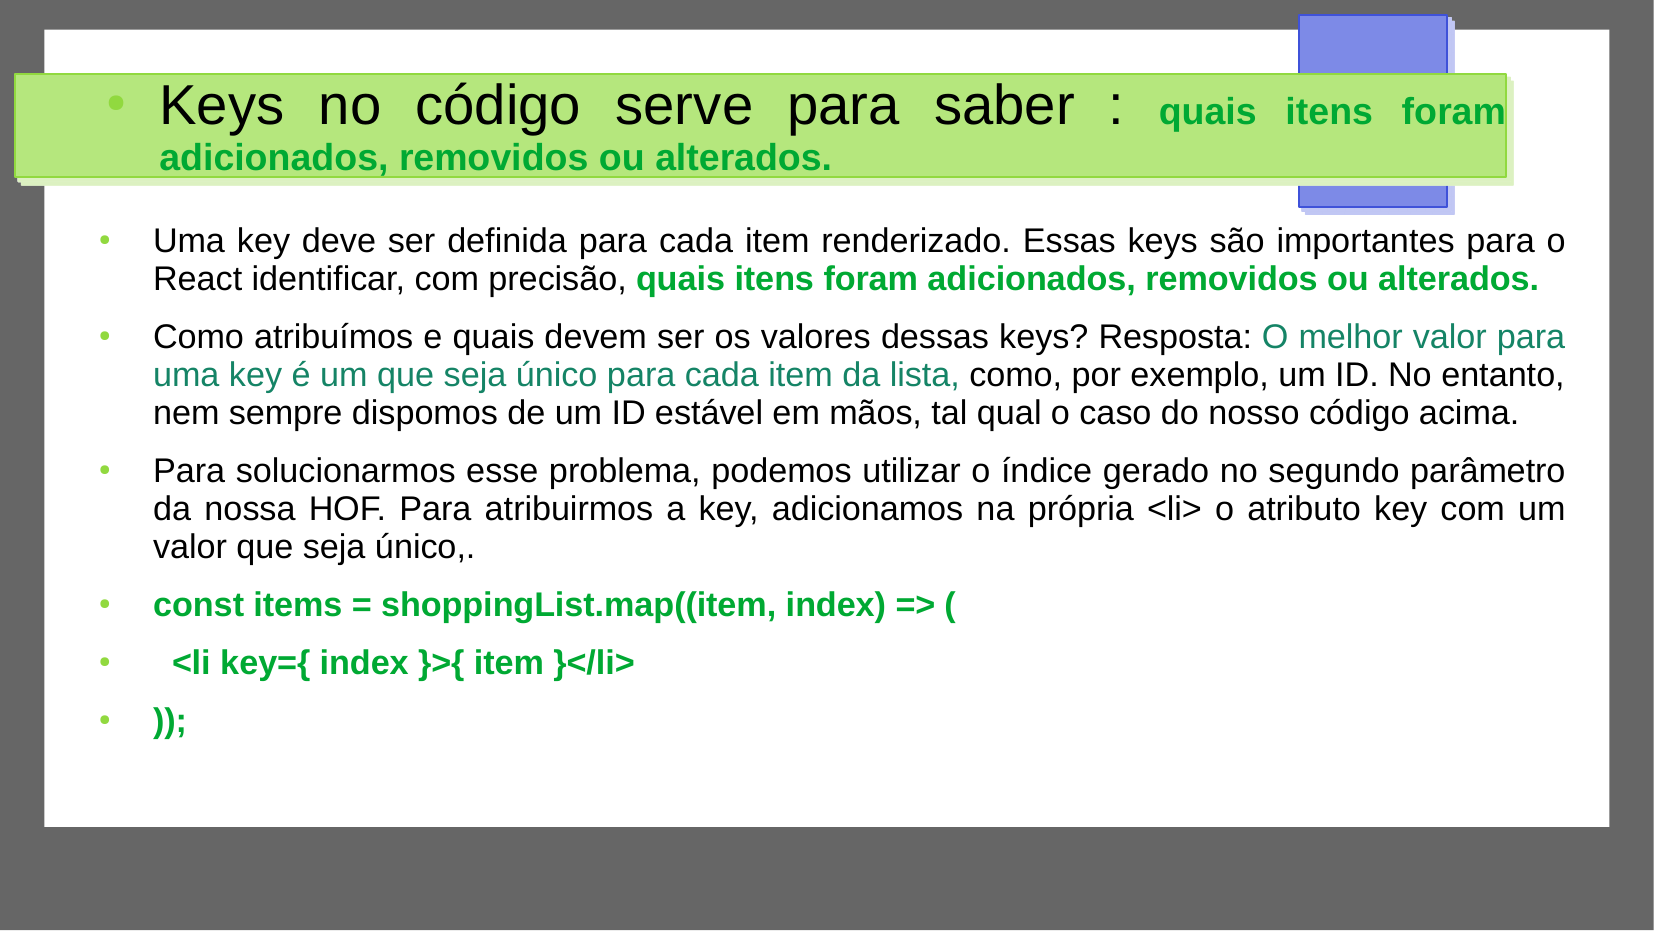

# Keys no código serve para saber : quais itens foram adicionados, removidos ou alterados.
Uma key deve ser definida para cada item renderizado. Essas keys são importantes para o React identificar, com precisão, quais itens foram adicionados, removidos ou alterados.
Como atribuímos e quais devem ser os valores dessas keys? Resposta: O melhor valor para uma key é um que seja único para cada item da lista, como, por exemplo, um ID. No entanto, nem sempre dispomos de um ID estável em mãos, tal qual o caso do nosso código acima.
Para solucionarmos esse problema, podemos utilizar o índice gerado no segundo parâmetro da nossa HOF. Para atribuirmos a key, adicionamos na própria <li> o atributo key com um valor que seja único,.
const items = shoppingList.map((item, index) => (
 <li key={ index }>{ item }</li>
));